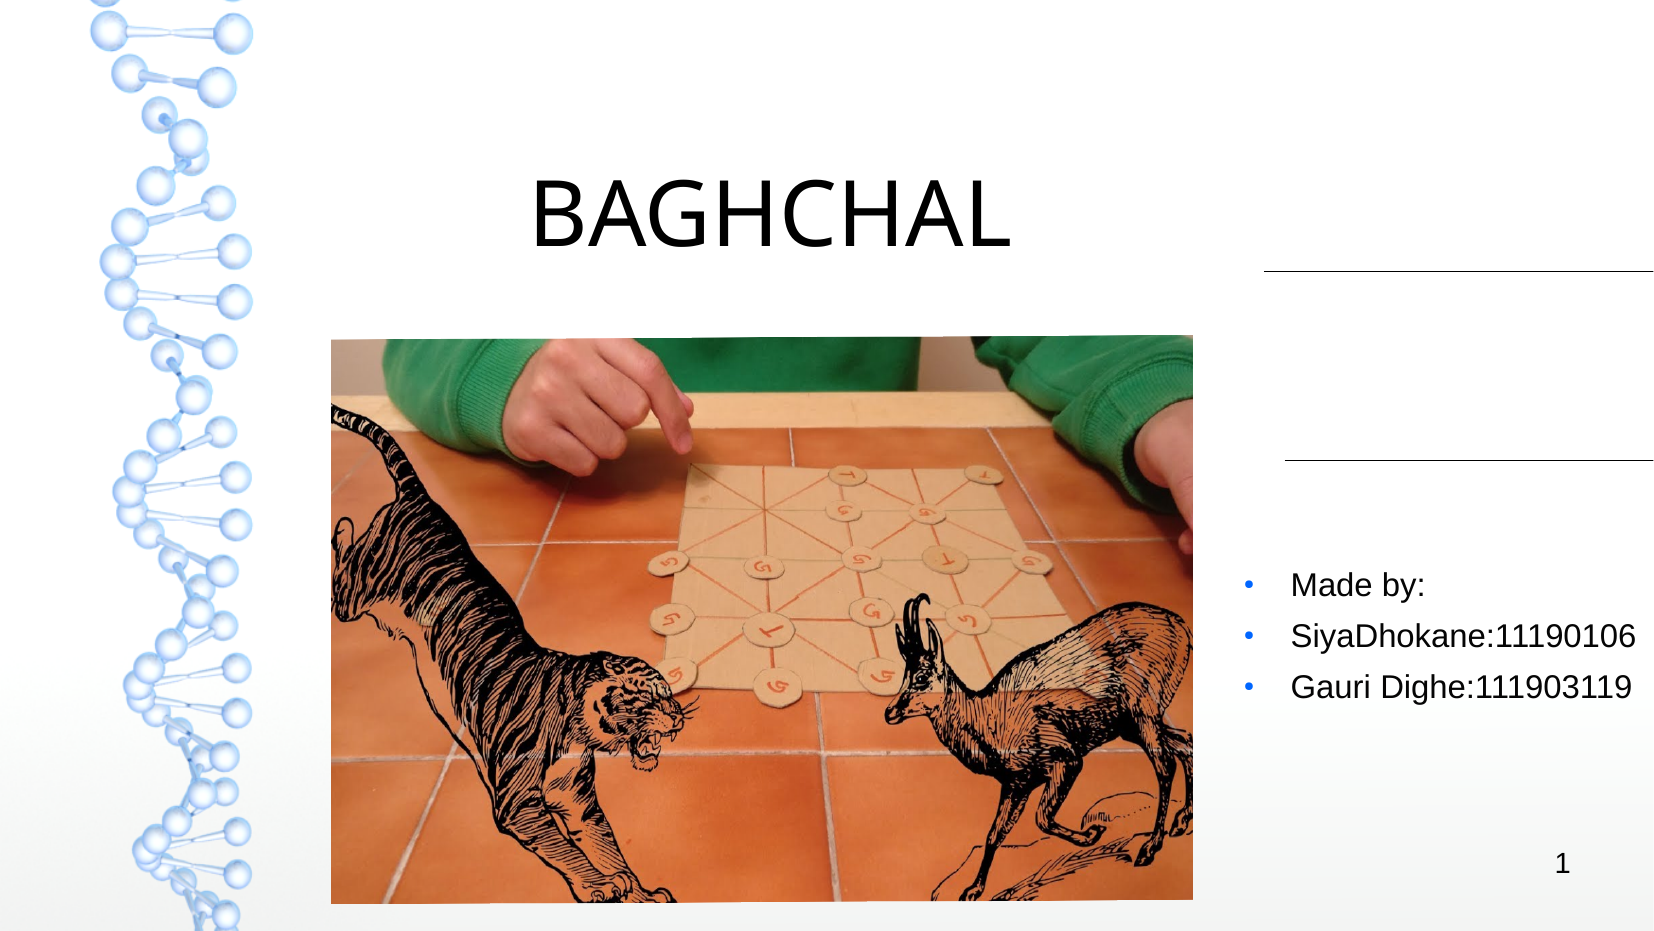

BAGHCHAL
# Made by:
SiyaDhokane:11190106
Gauri Dighe:111903119
1